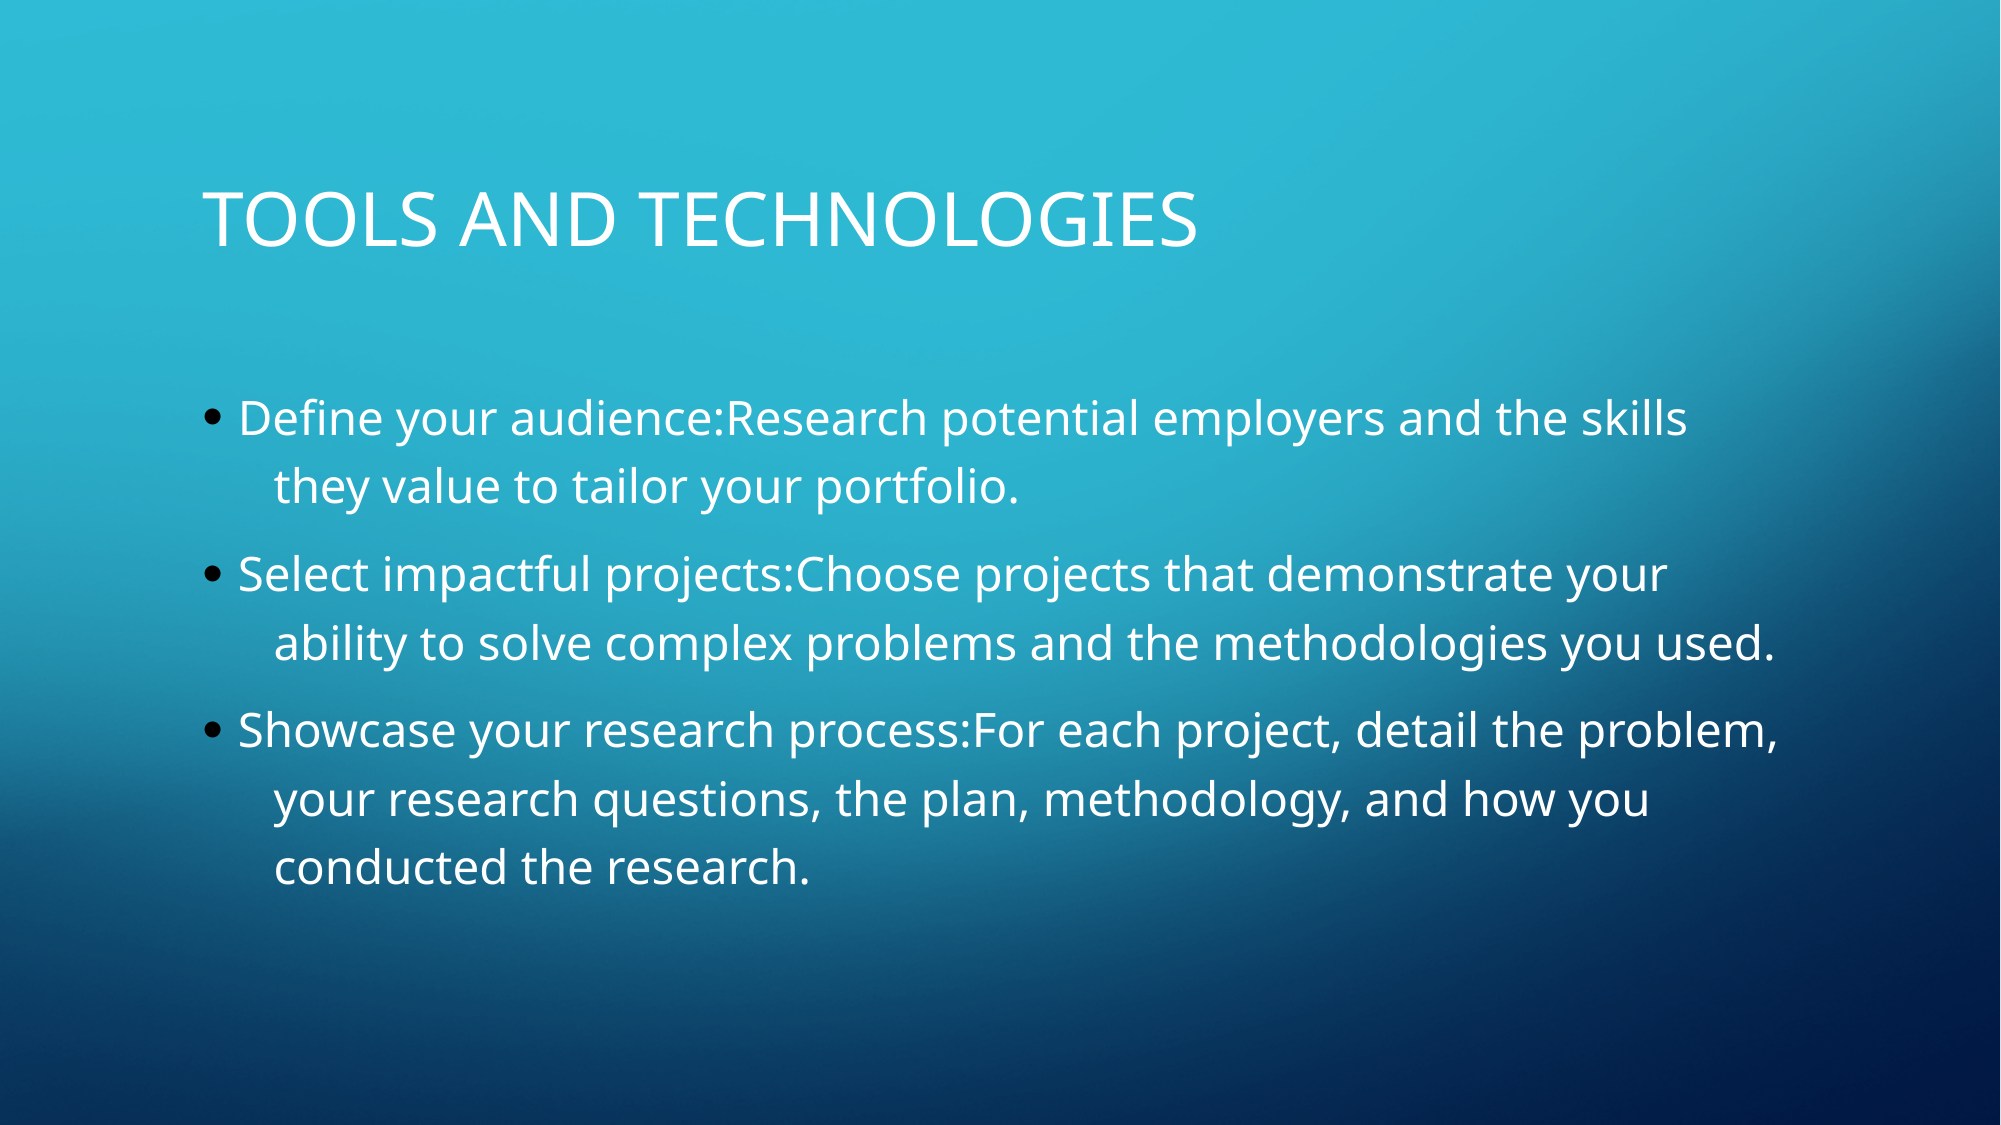

# Tools and technologies
Define your audience:Research potential employers and the skills they value to tailor your portfolio.
Select impactful projects:Choose projects that demonstrate your ability to solve complex problems and the methodologies you used.
Showcase your research process:For each project, detail the problem, your research questions, the plan, methodology, and how you conducted the research.